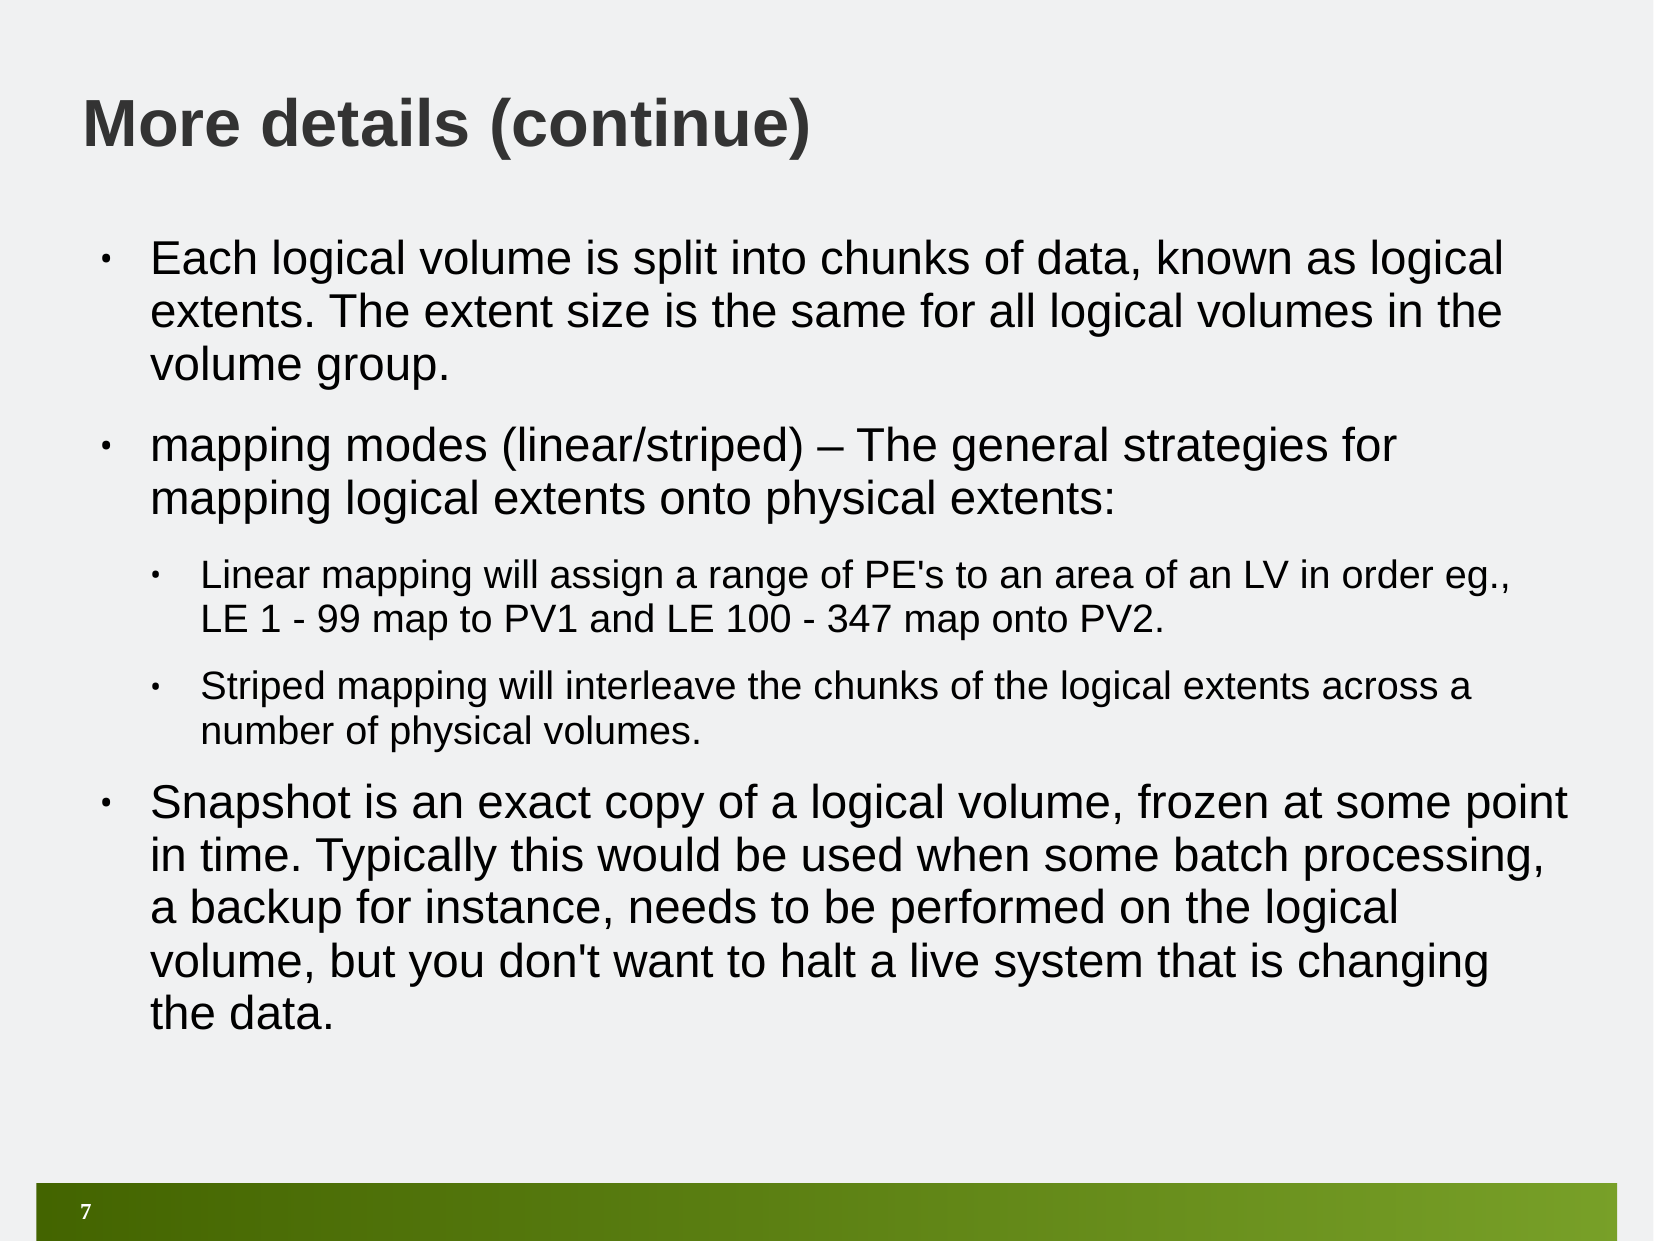

# More details (continue)
Each logical volume is split into chunks of data, known as logical extents. The extent size is the same for all logical volumes in the volume group.
mapping modes (linear/striped) – The general strategies for mapping logical extents onto physical extents:
Linear mapping will assign a range of PE's to an area of an LV in order eg., LE 1 - 99 map to PV1 and LE 100 - 347 map onto PV2.
Striped mapping will interleave the chunks of the logical extents across a number of physical volumes.
Snapshot is an exact copy of a logical volume, frozen at some point in time. Typically this would be used when some batch processing, a backup for instance, needs to be performed on the logical volume, but you don't want to halt a live system that is changing the data.
7